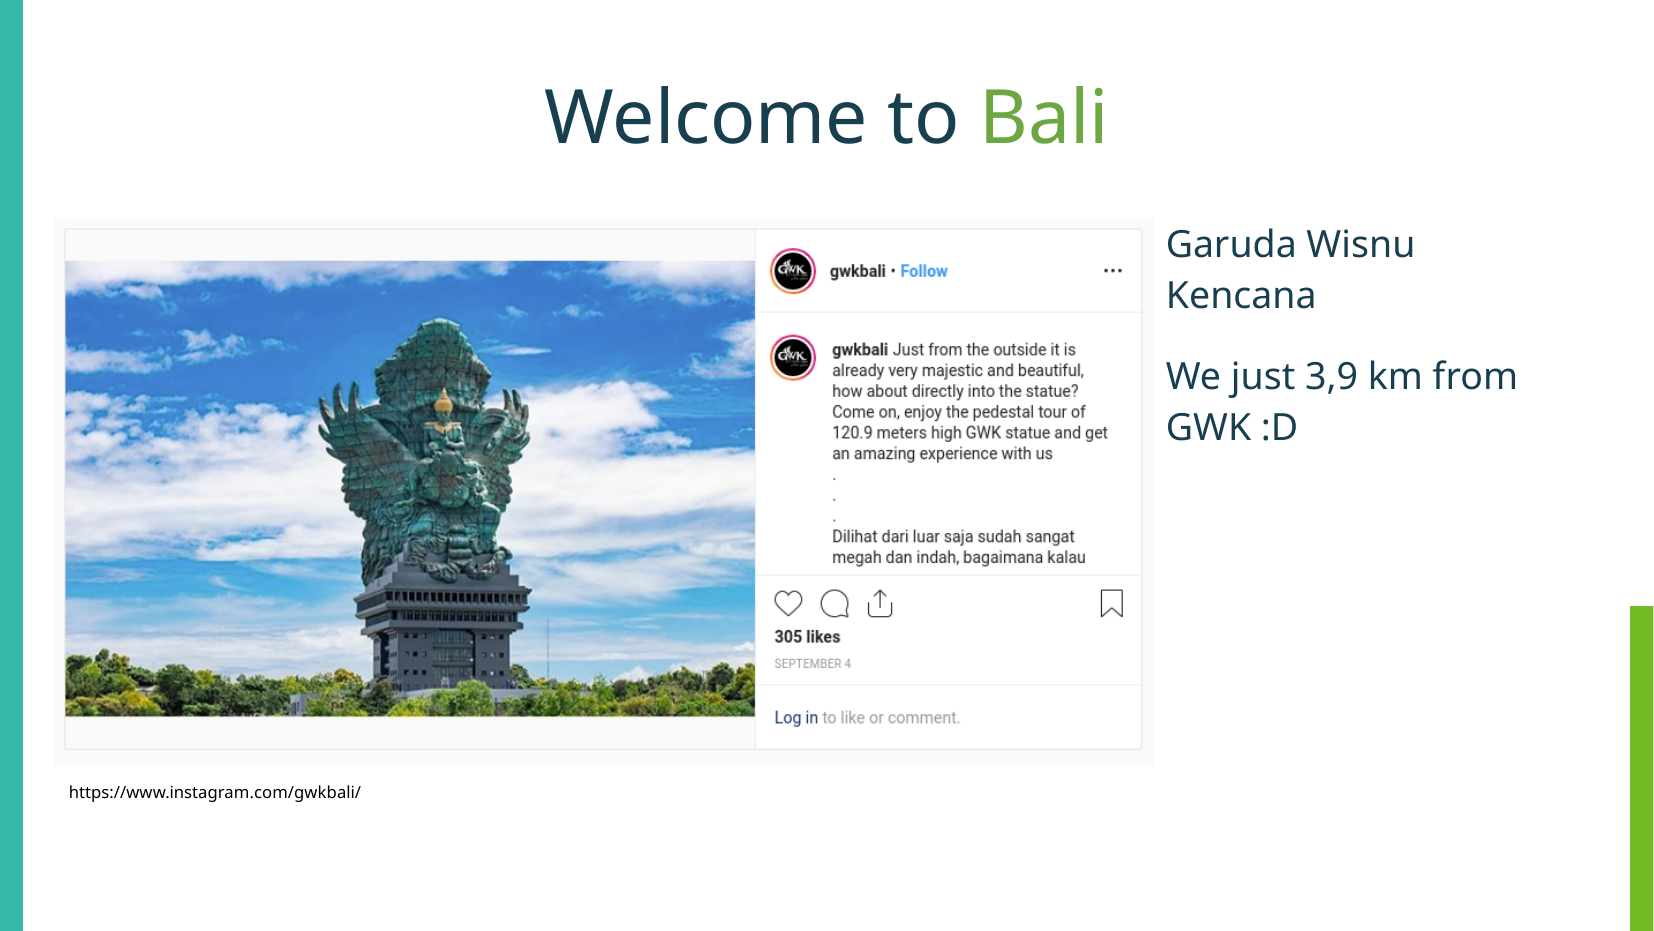

# Welcome to Bali
Garuda Wisnu Kencana
We just 3,9 km from GWK :D
https://www.instagram.com/gwkbali/